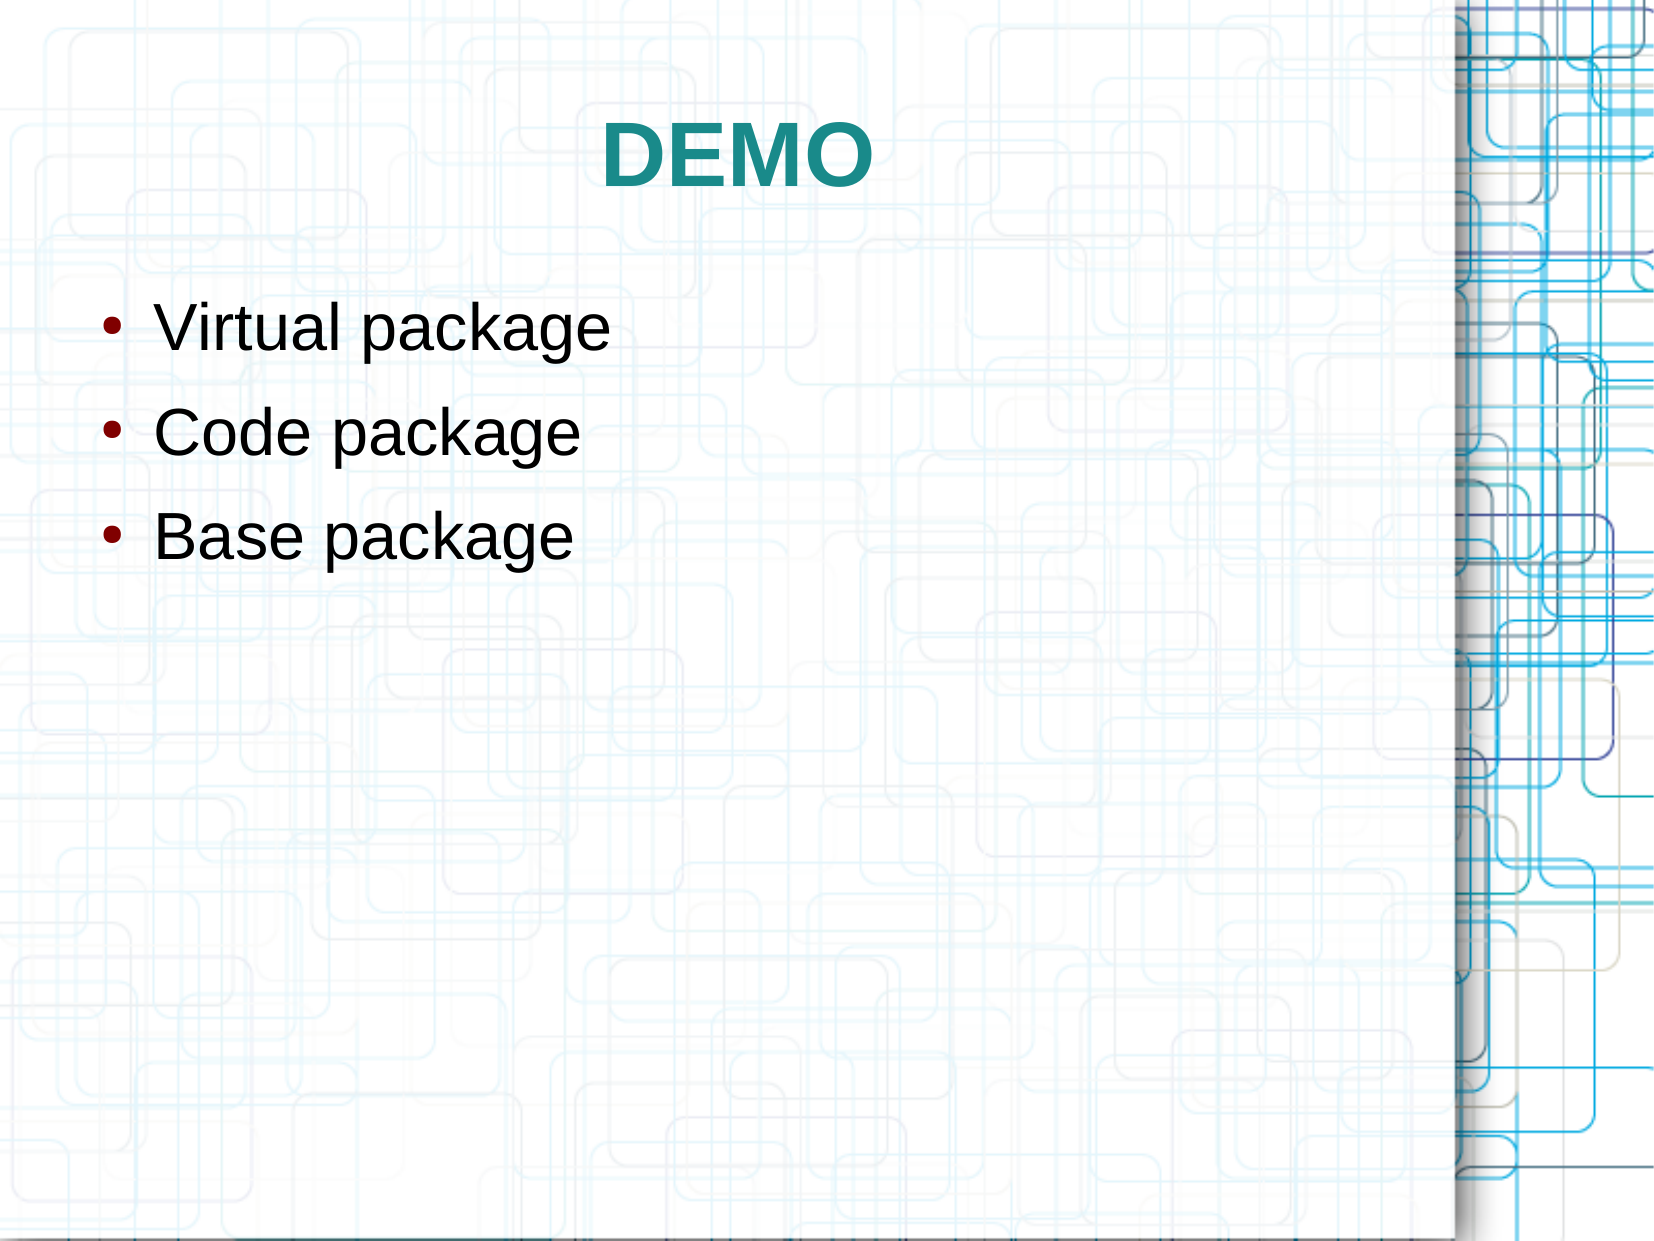

# DEMO
Virtual package
Code package
Base package